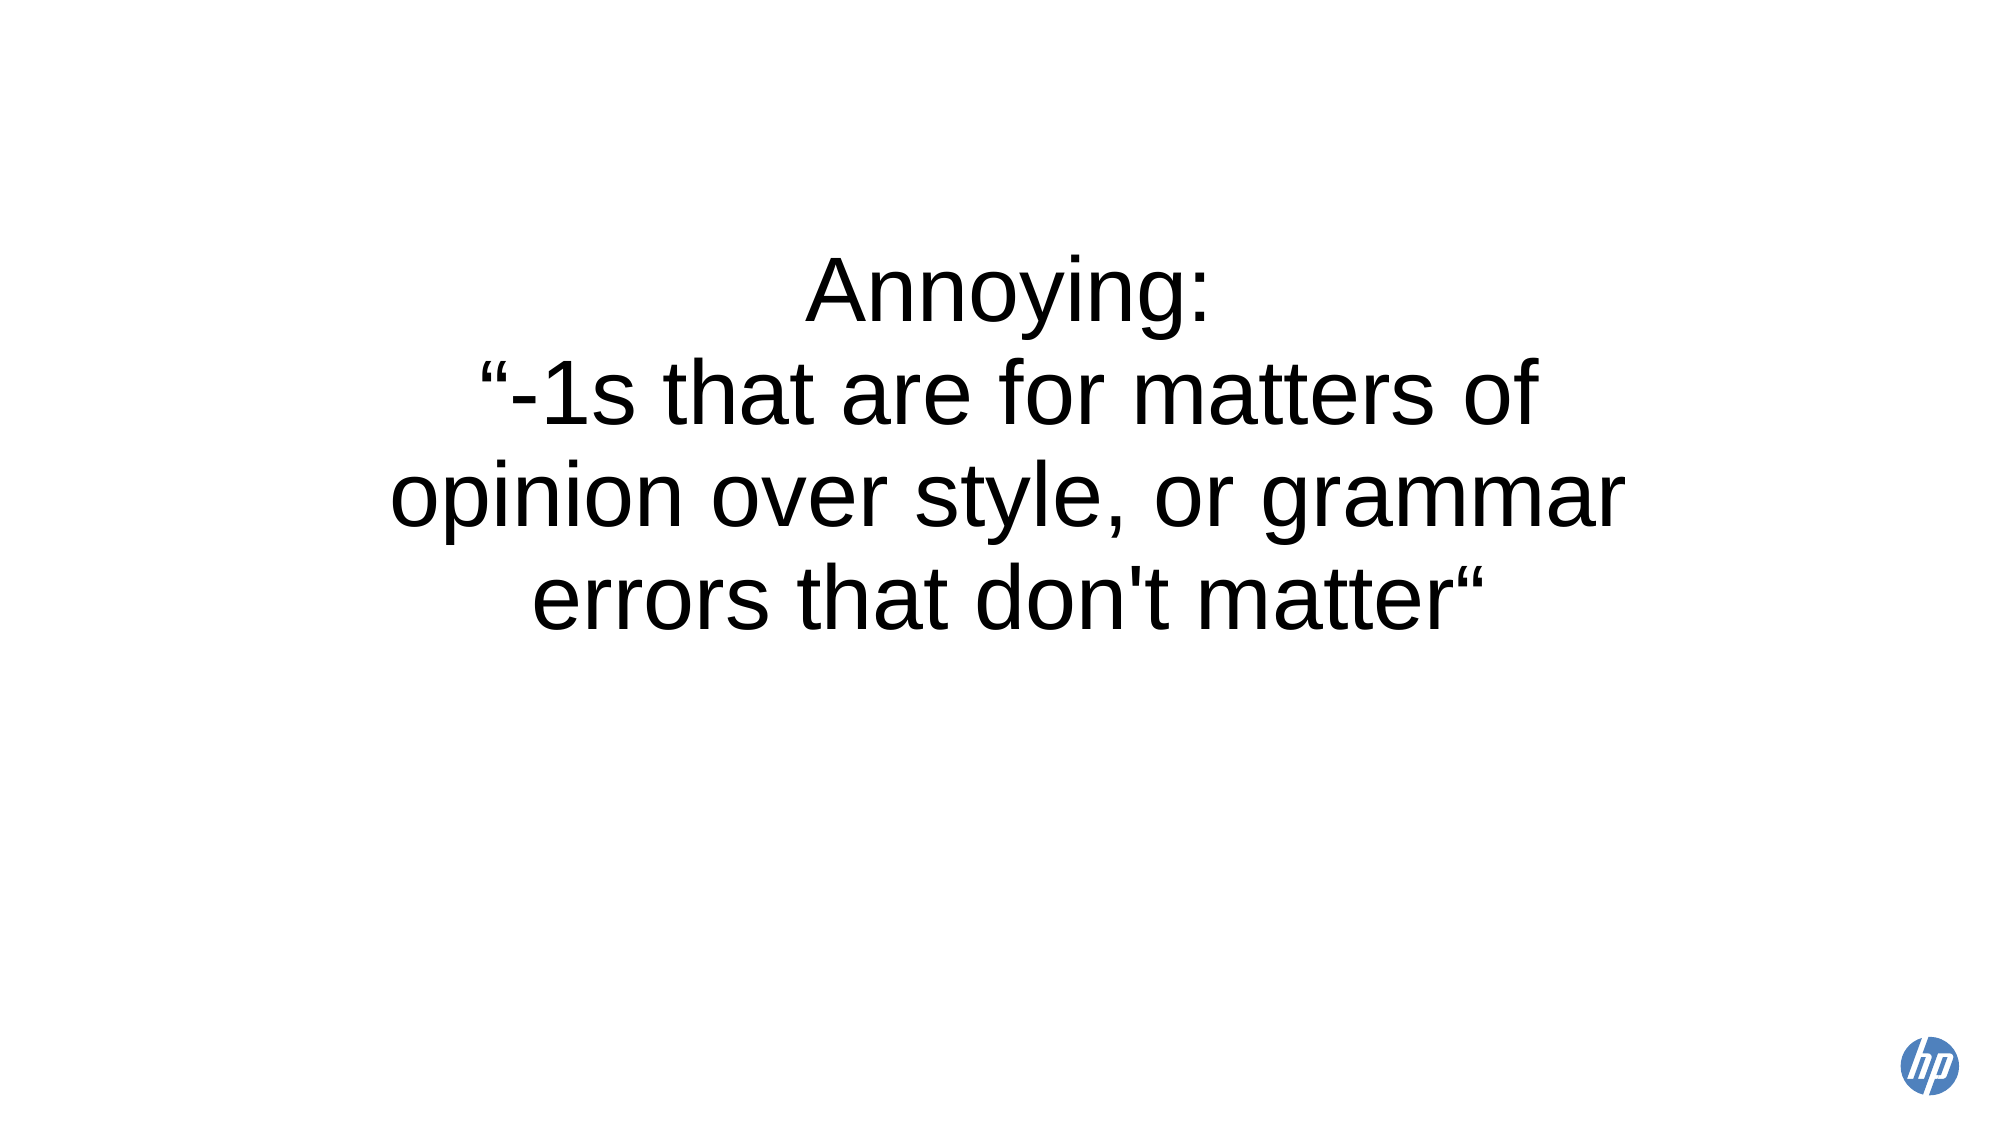

Annoying:
“-1s that are for matters of opinion over style, or grammar errors that don't matter“